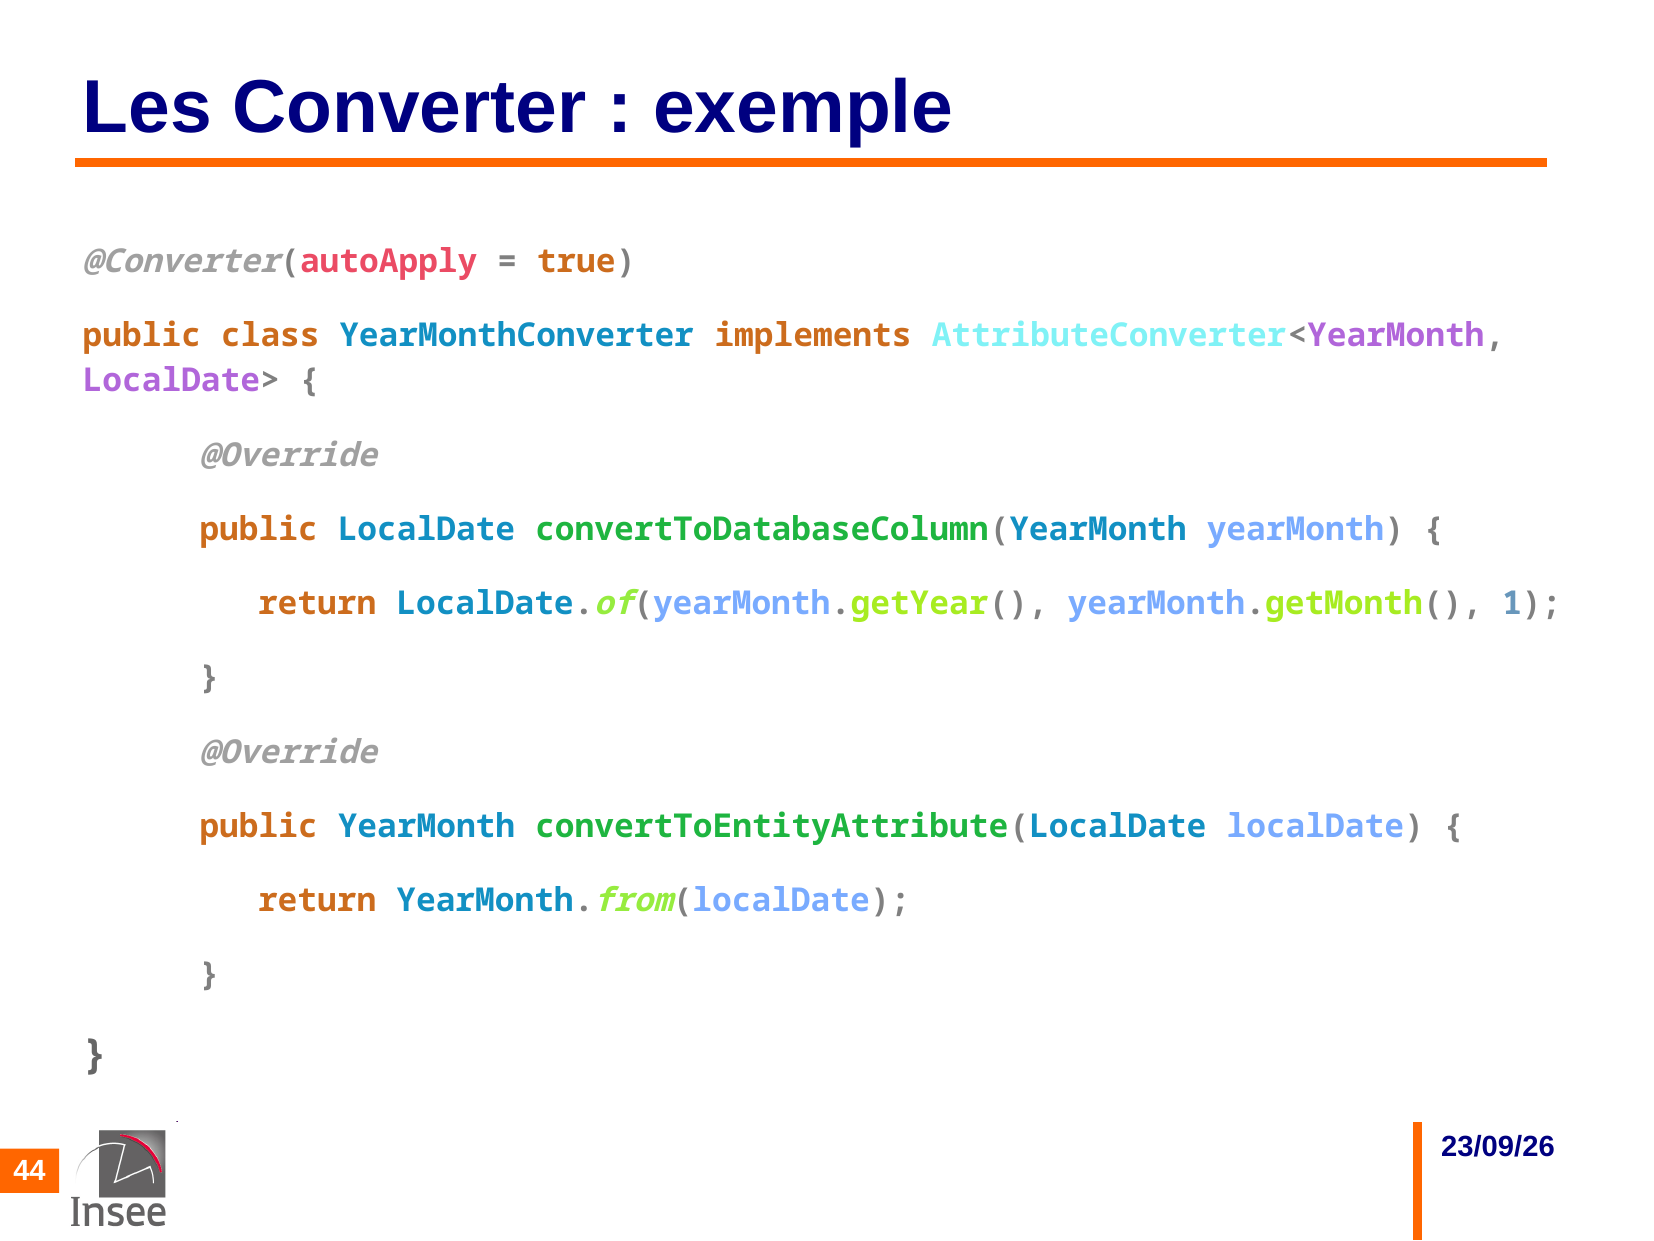

# Les Converter : exemple
@Converter(autoApply = true)
public class YearMonthConverter implements AttributeConverter<YearMonth, LocalDate> {
@Override
public LocalDate convertToDatabaseColumn(YearMonth yearMonth) {
return LocalDate.of(yearMonth.getYear(), yearMonth.getMonth(), 1);
}
@Override
public YearMonth convertToEntityAttribute(LocalDate localDate) {
return YearMonth.from(localDate);
}
}
44